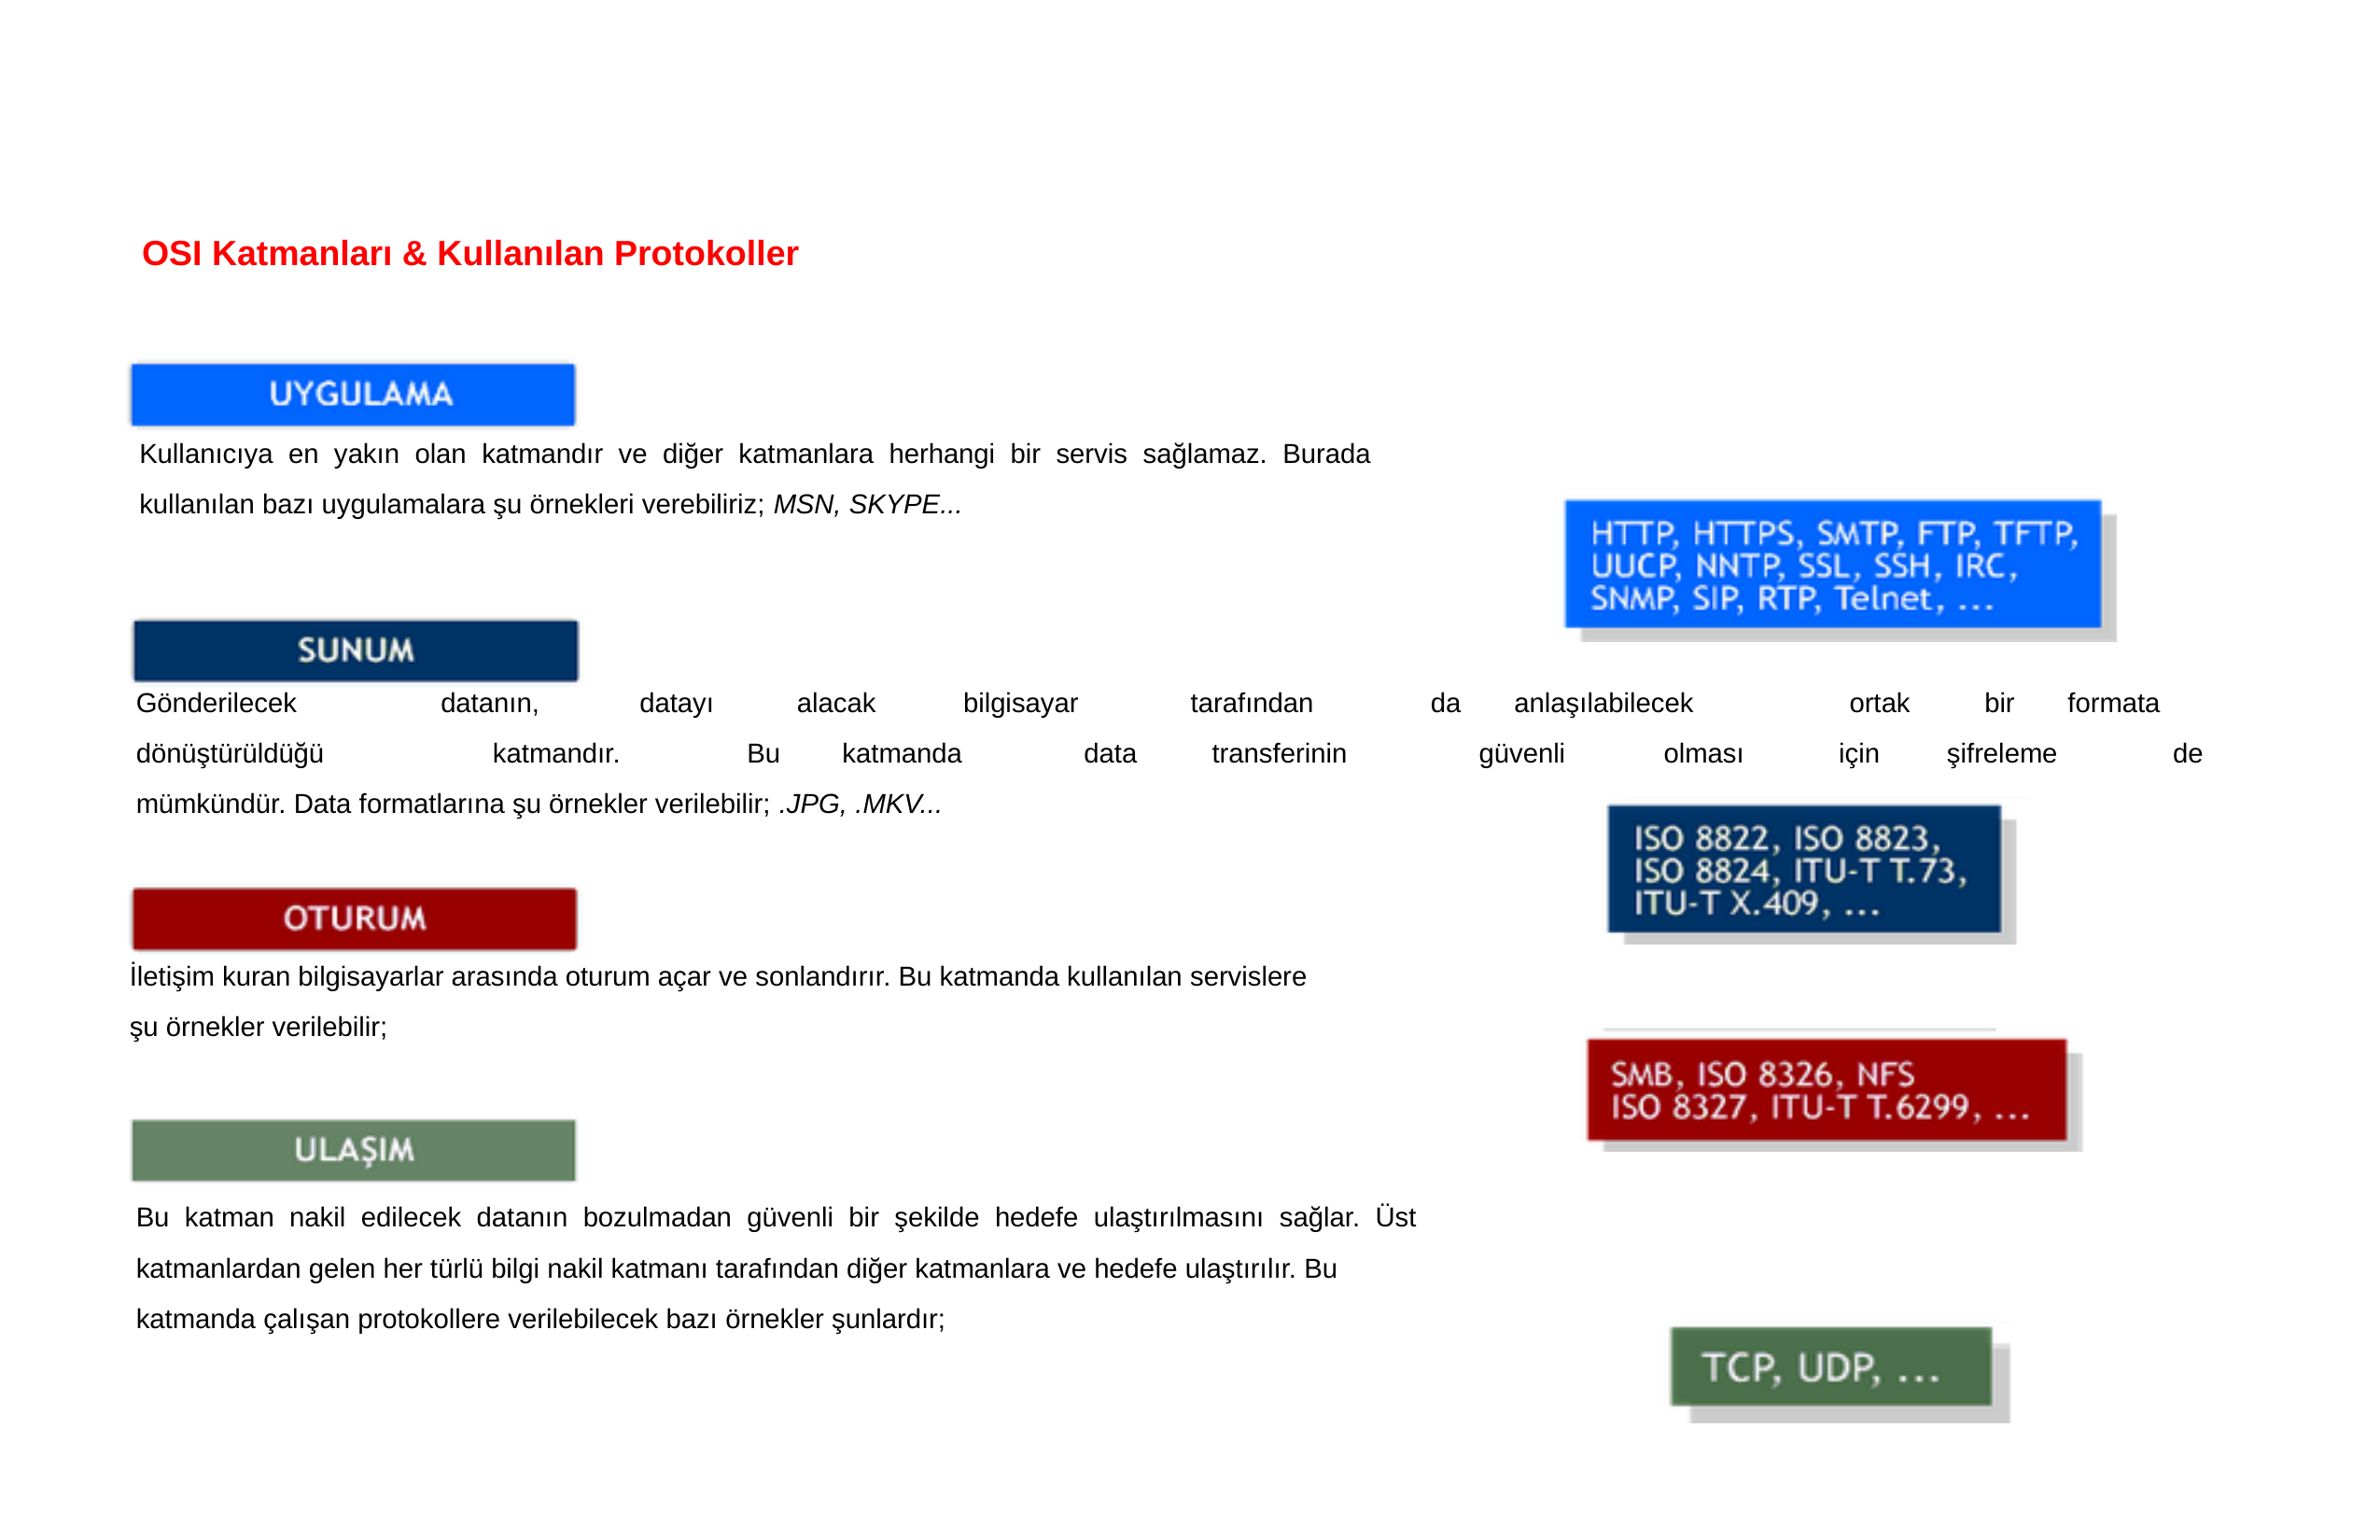

OSI Katmanları & Kullanılan Protokoller
Kullanıcıya en yakın olan katmandır ve diğer katmanlara herhangi bir servis sağlamaz. Burada
kullanılan bazı uygulamalara şu örnekleri verebiliriz; MSN, SKYPE...
Gönderilecek
datanın,
datayı
alacak
bilgisayar
tarafından
da
anlaşılabilecek
ortak
bir
formata
dönüştürüldüğü
katmandır.
Bu
katmanda
data
transferinin
güvenli
olması
için
şifreleme
de
mümkündür. Data formatlarına şu örnekler verilebilir; .JPG, .MKV...
İletişim kuran bilgisayarlar arasında oturum açar ve sonlandırır. Bu katmanda kullanılan servislere
şu örnekler verilebilir;
Bu katman nakil edilecek datanın bozulmadan güvenli bir şekilde hedefe ulaştırılmasını sağlar. Üst
katmanlardan gelen her türlü bilgi nakil katmanı tarafından diğer katmanlara ve hedefe ulaştırılır. Bu
katmanda çalışan protokollere verilebilecek bazı örnekler şunlardır;